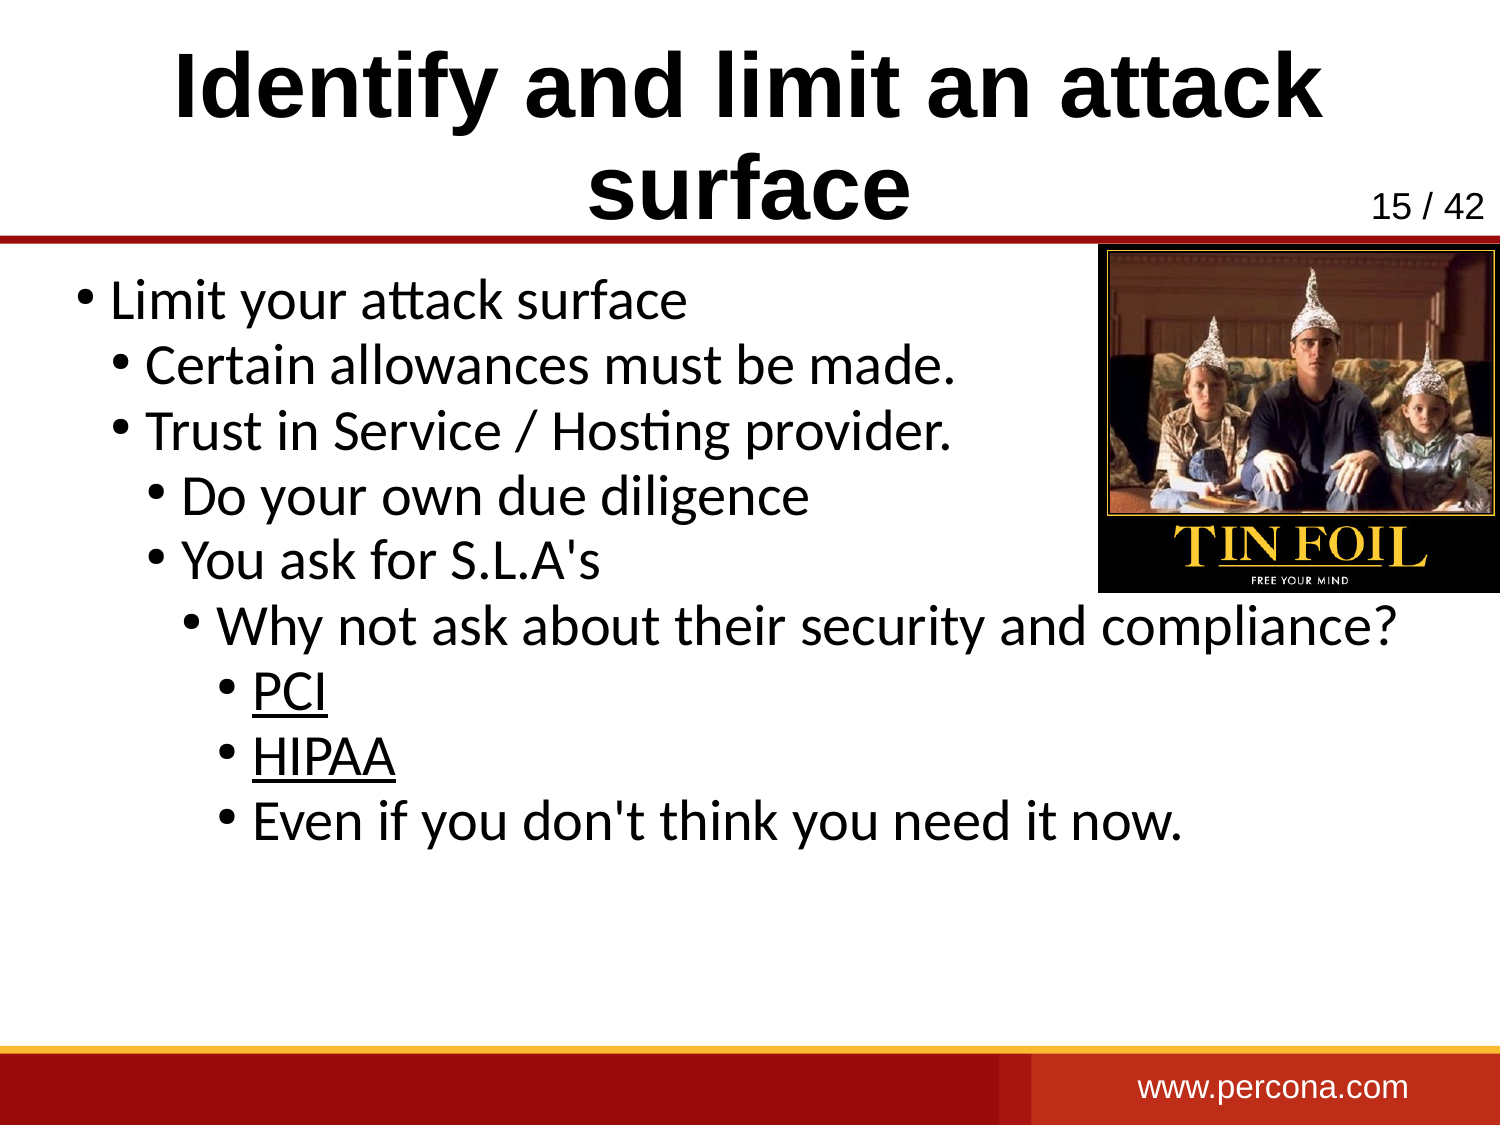

Identify and limit an attack surface
Limit your attack surface
Certain allowances must be made.
Trust in Service / Hosting provider.
Do your own due diligence
You ask for S.L.A's
Why not ask about their security and compliance?
PCI
HIPAA
Even if you don't think you need it now.